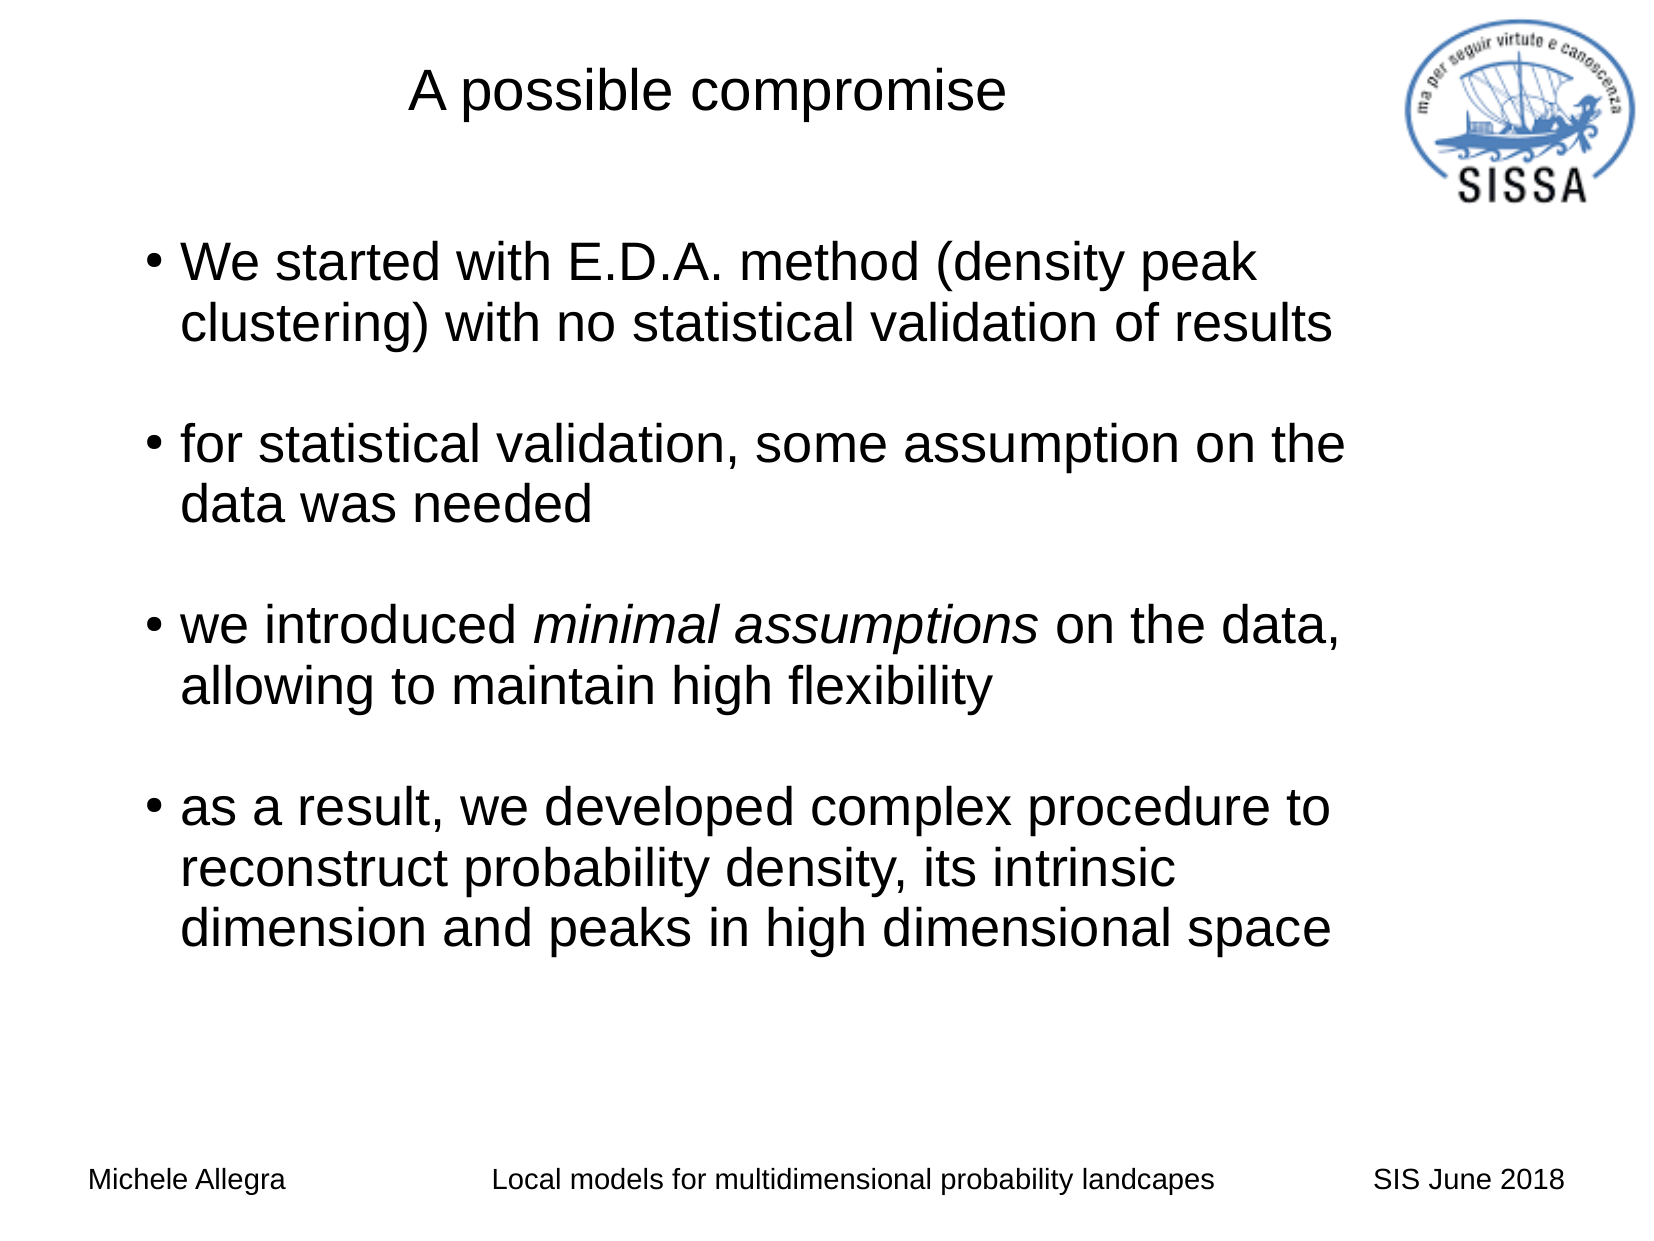

# A possible compromise
We started with E.D.A. method (density peak clustering) with no statistical validation of results
for statistical validation, some assumption on the data was needed
we introduced minimal assumptions on the data, allowing to maintain high flexibility
as a result, we developed complex procedure to reconstruct probability density, its intrinsic dimension and peaks in high dimensional space
Michele Allegra Local models for multidimensional probability landcapes SIS June 2018